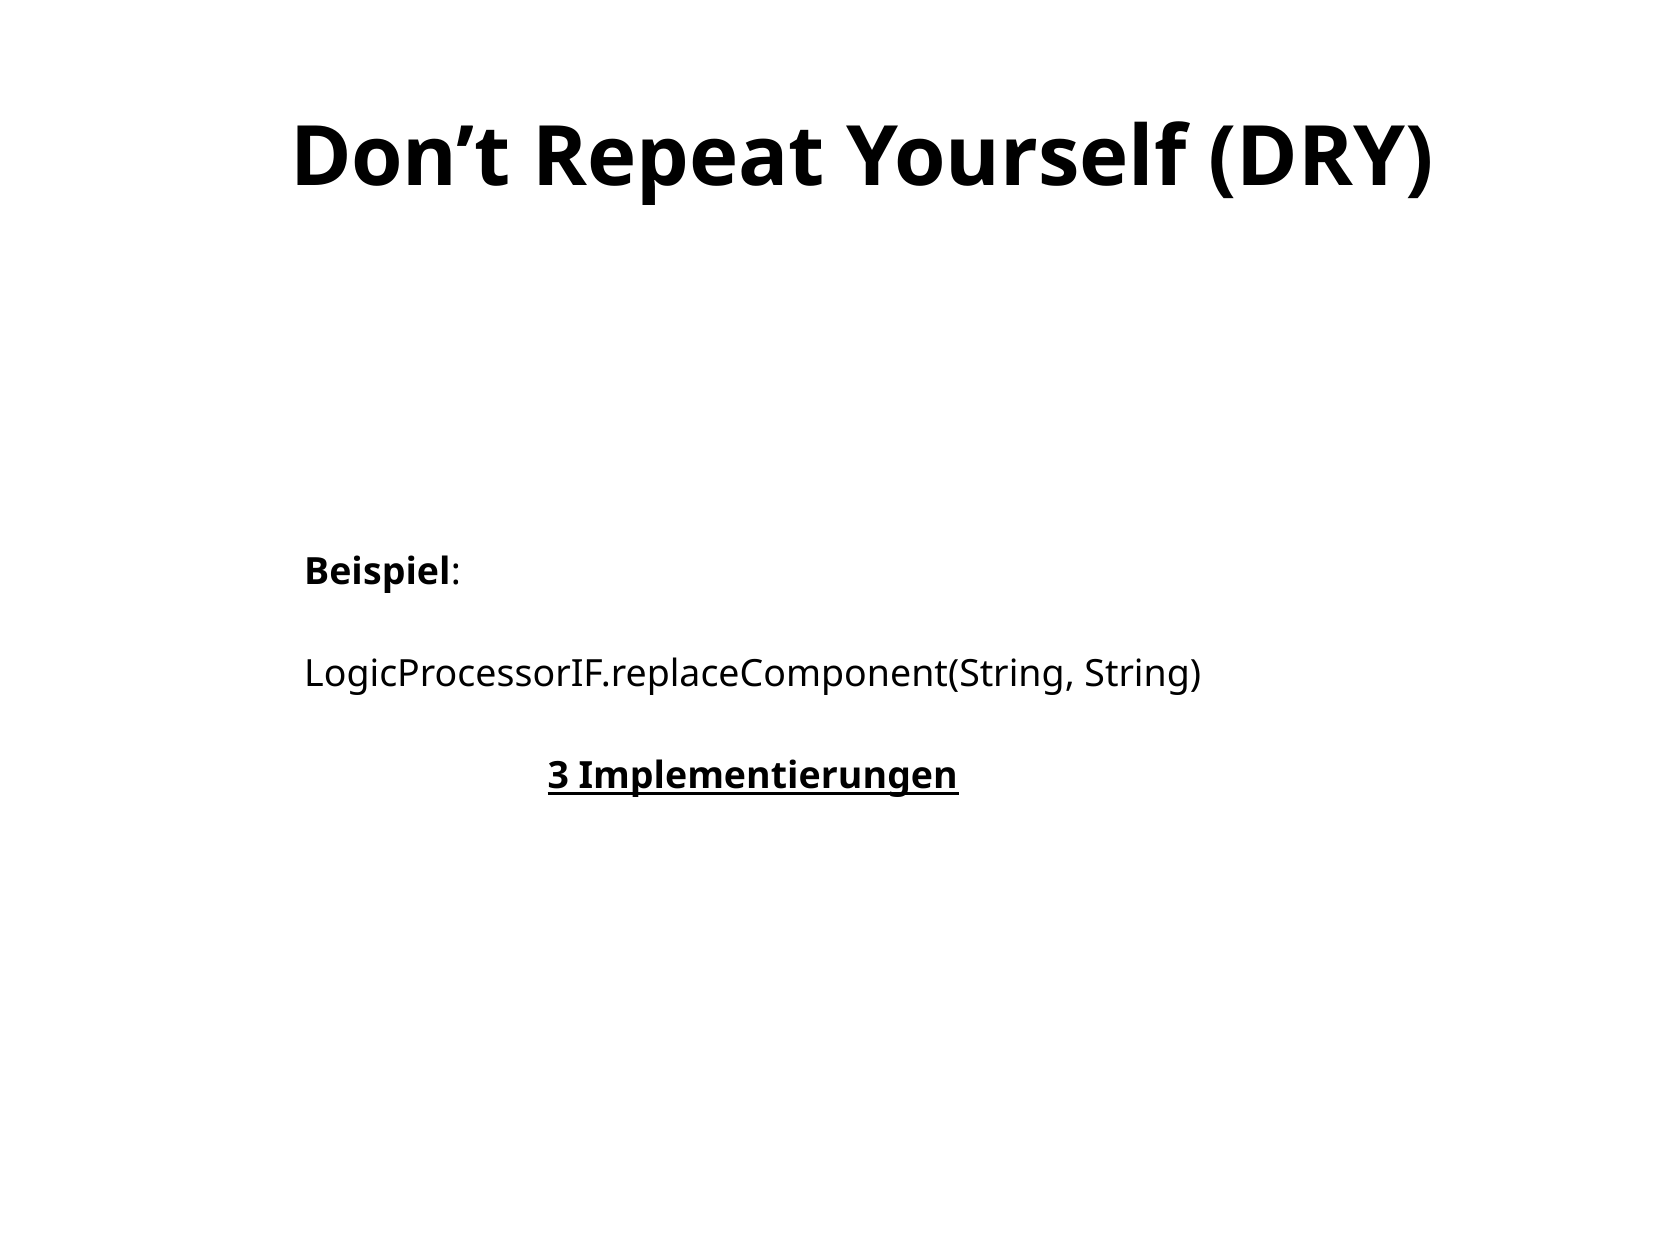

# Don’t Repeat Yourself (DRY)
Beispiel:
LogicProcessorIF.replaceComponent(String, String)
3 Implementierungen